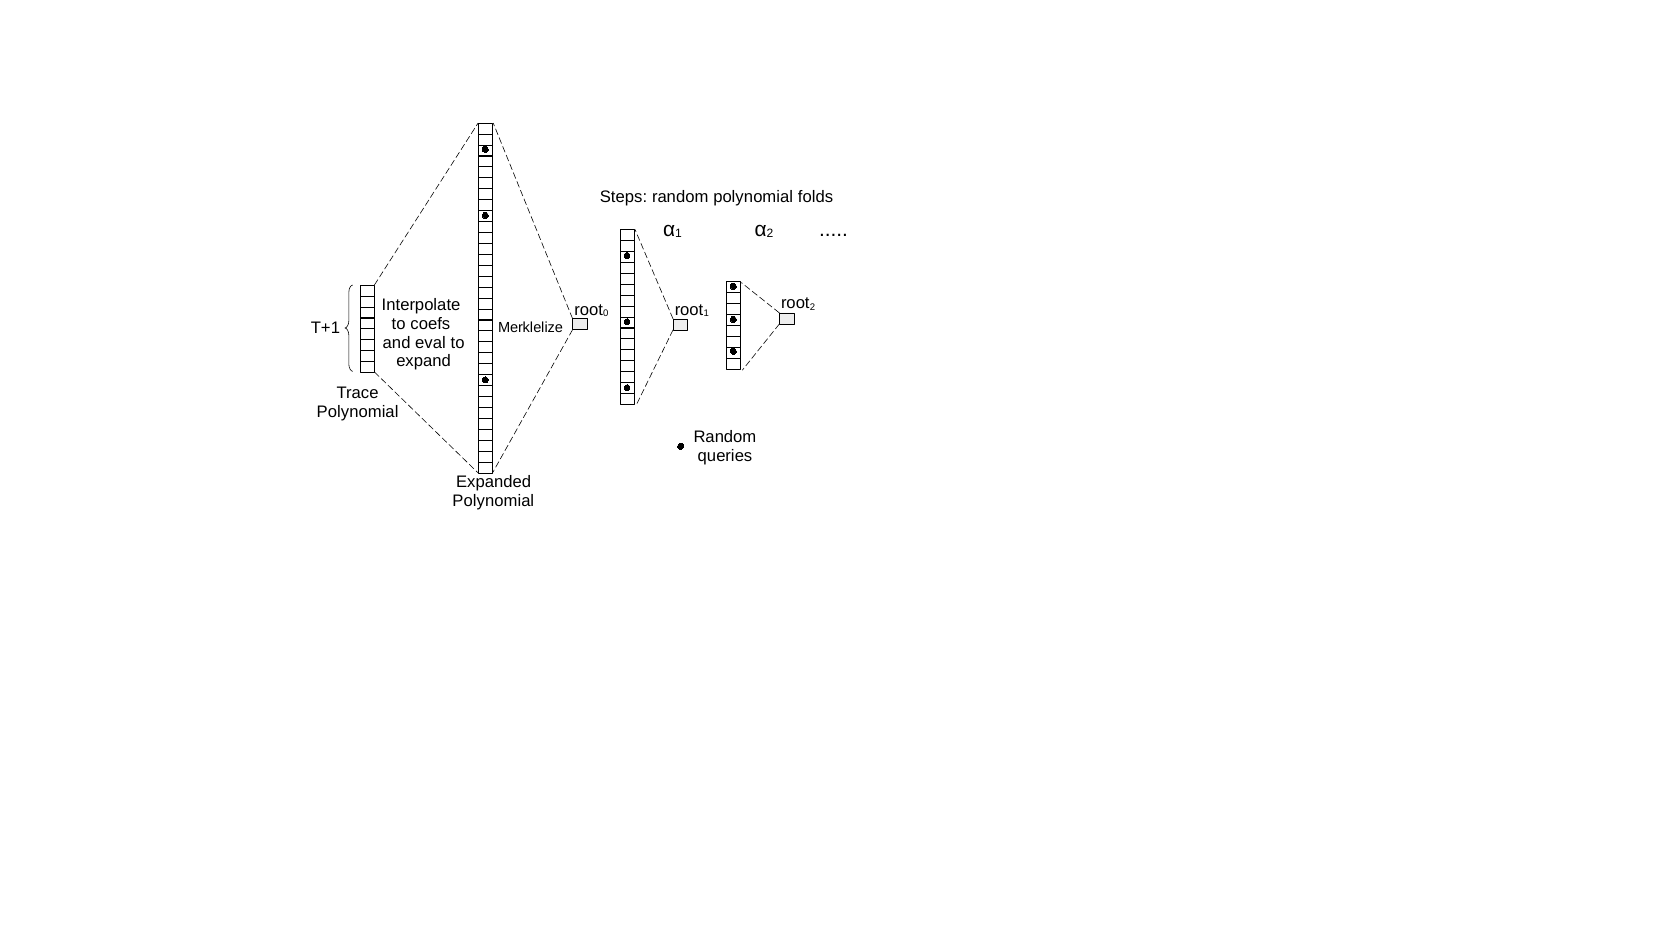

Steps: random polynomial folds
α1 α2 .....
root2
Interpolate
to coefs
and eval to
expand
root0
root1
T+1
Merklelize
Trace
Polynomial
Random
queries
Expanded
Polynomial